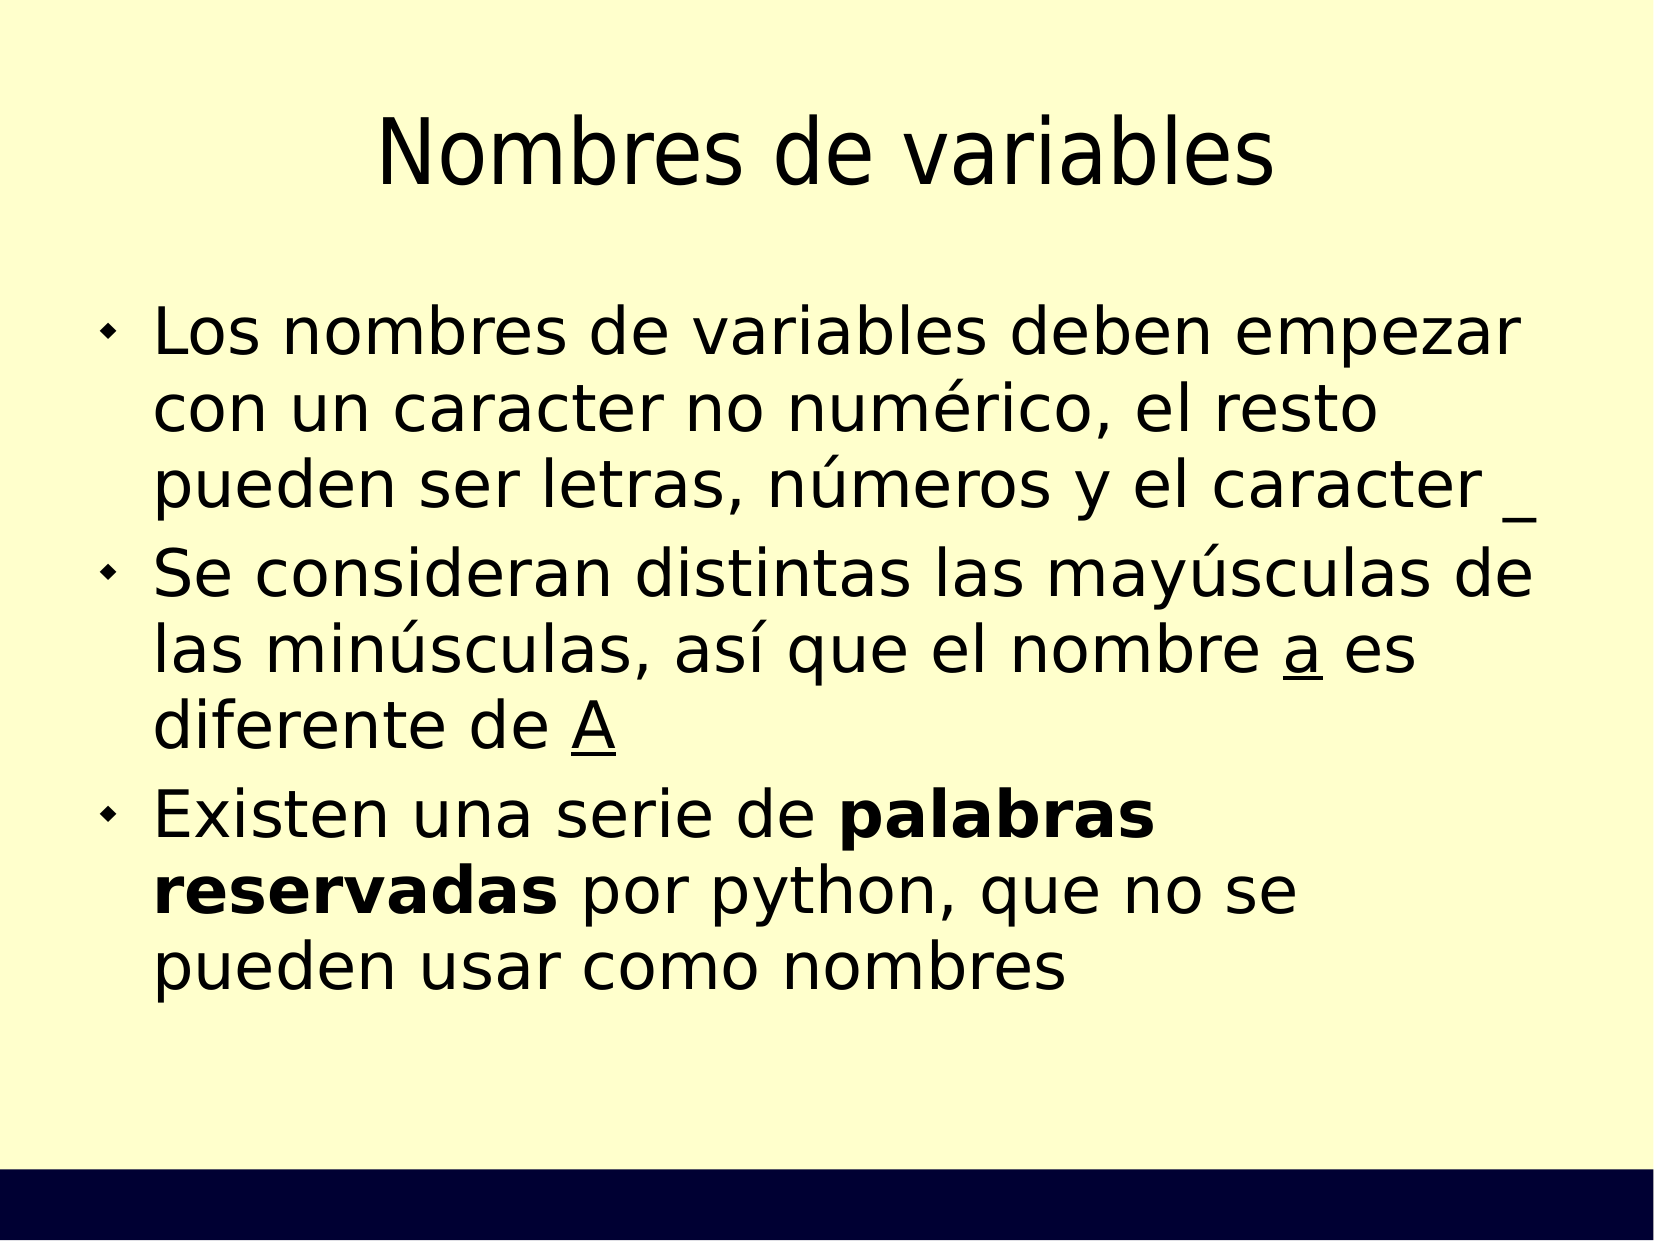

# Nombres de variables
Los nombres de variables deben empezar con un caracter no numérico, el resto pueden ser letras, números y el caracter _
Se consideran distintas las mayúsculas de las minúsculas, así que el nombre a es diferente de A
Existen una serie de palabras reservadas por python, que no se pueden usar como nombres